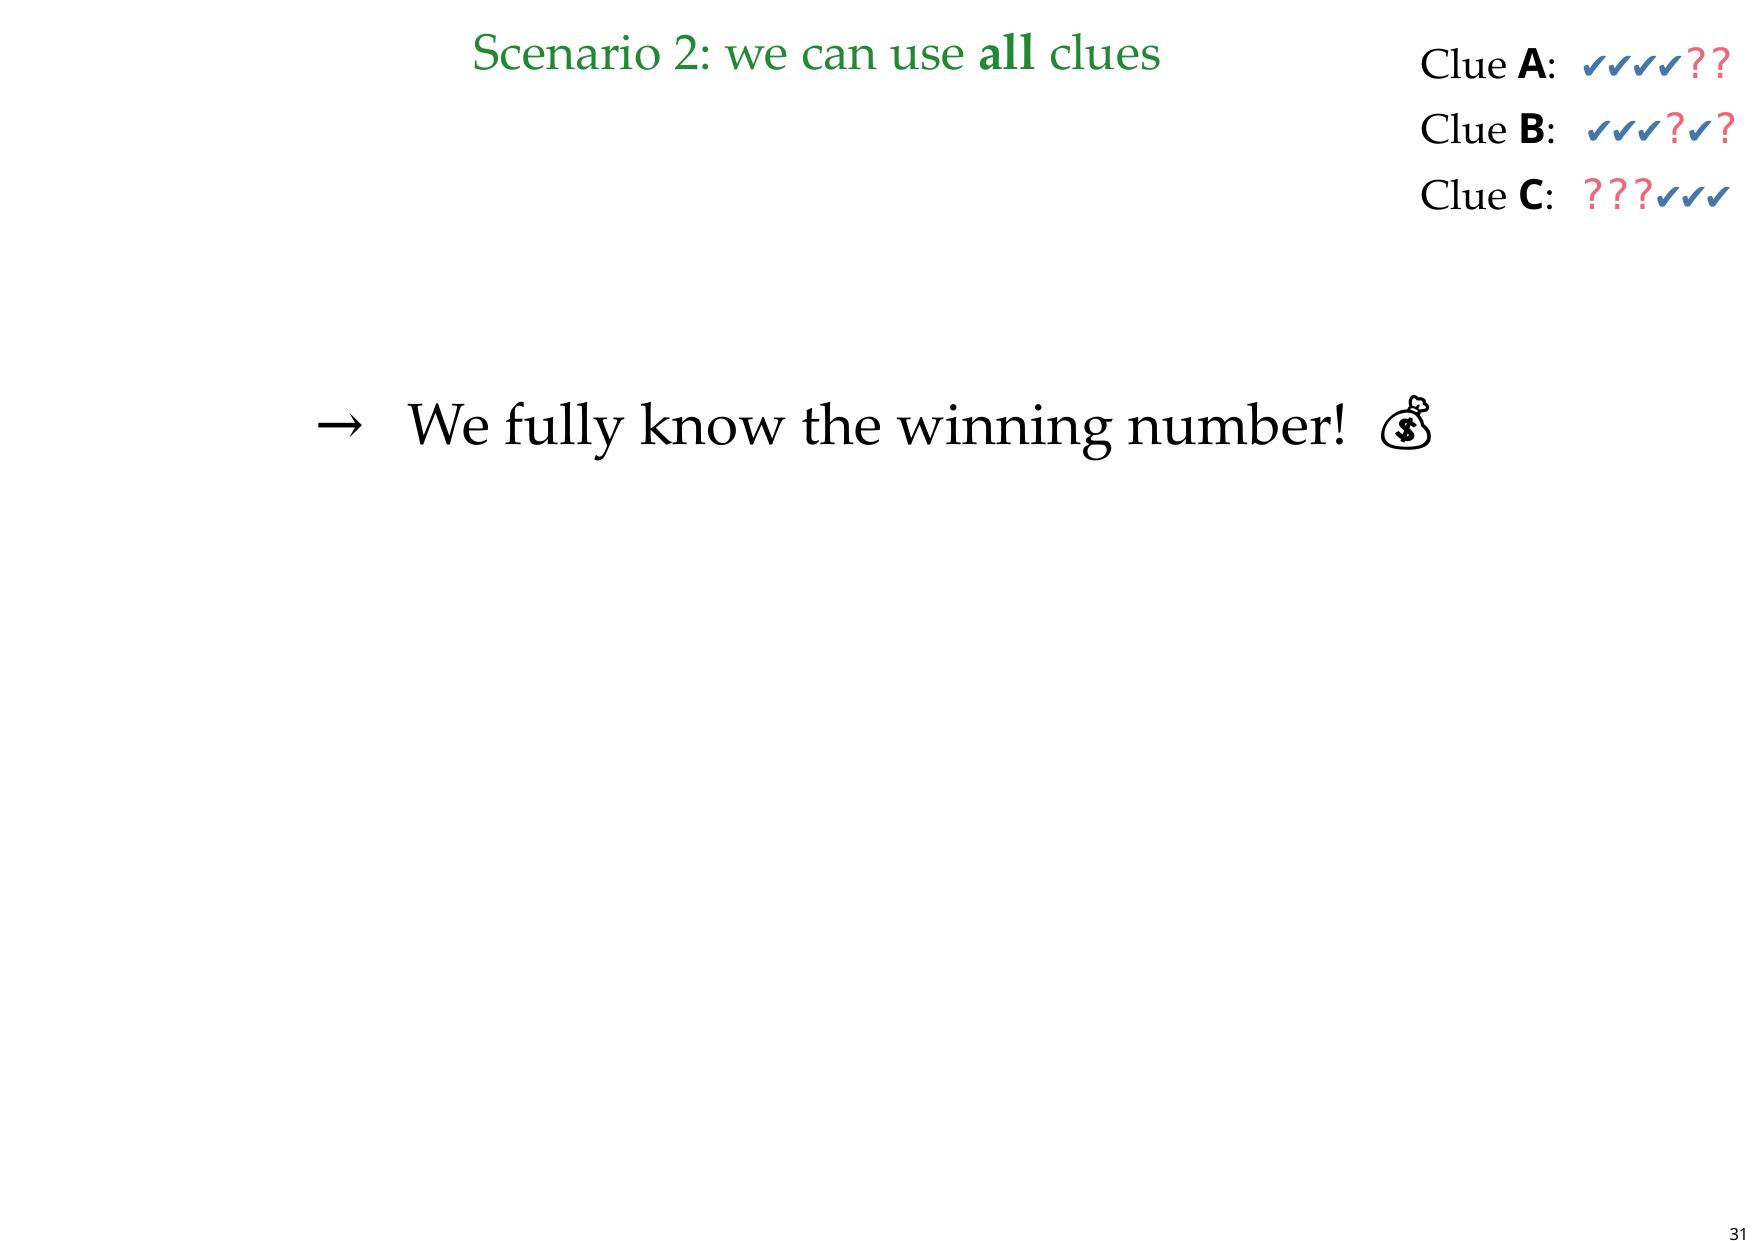

Clue A: ✔✔✔✔??
Clue B:  ✔✔✔?✔?
Clue C: ???✔✔✔
Scenario 2: we can use all clues
→ We fully know the winning number! 💰
31